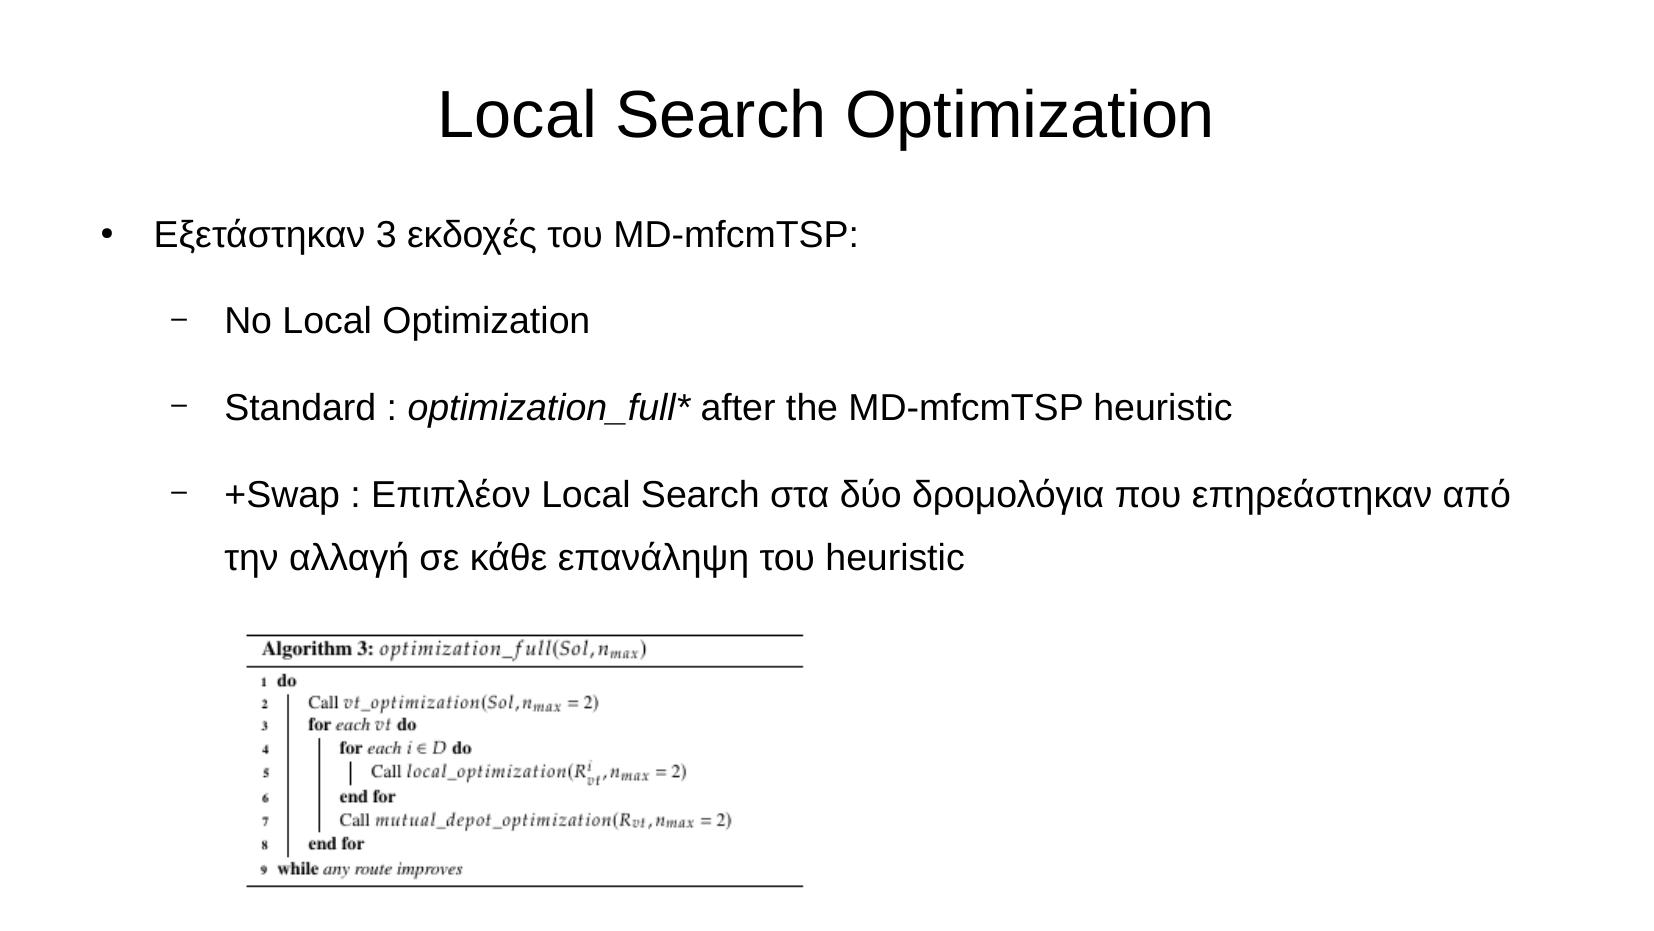

# Local Search Optimization
Εξετάστηκαν 3 εκδοχές του MD-mfcmTSP:
No Local Optimization
Standard : optimization_full* after the MD-mfcmTSP heuristic
+Swap : Επιπλέον Local Search στα δύο δρομολόγια που επηρεάστηκαν από την αλλαγή σε κάθε επανάληψη του heuristic